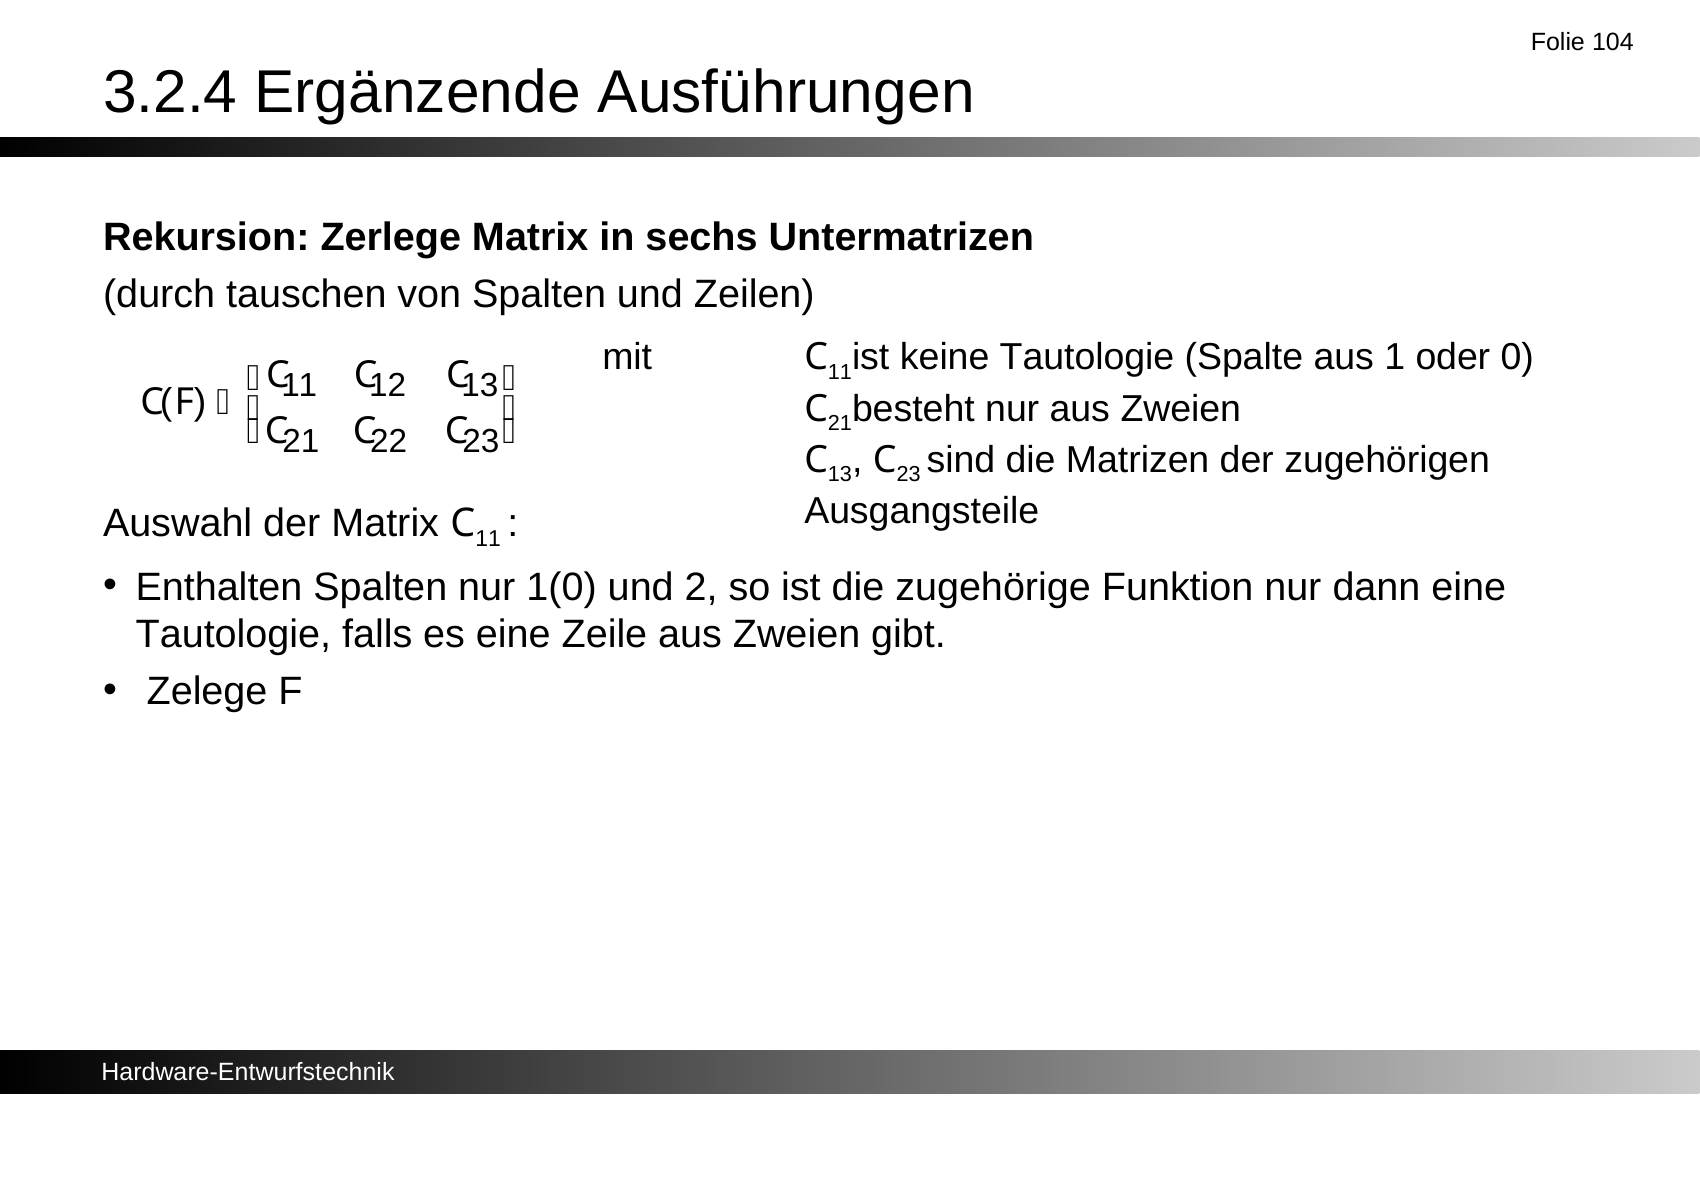

# 3.2.4 Ergänzende Ausführungen
Rekursion: Zerlege Matrix in sechs Untermatrizen
(durch tauschen von Spalten und Zeilen)
Auswahl der Matrix C11 :
Enthalten Spalten nur 1(0) und 2, so ist die zugehörige Funktion nur dann eine Tautologie, falls es eine Zeile aus Zweien gibt.
 Zelege F
mit	C11	ist keine Tautologie (Spalte aus 1 oder 0)
	C21	besteht nur aus Zweien
	C13, C23 sind die Matrizen der zugehörigen Ausgangsteile